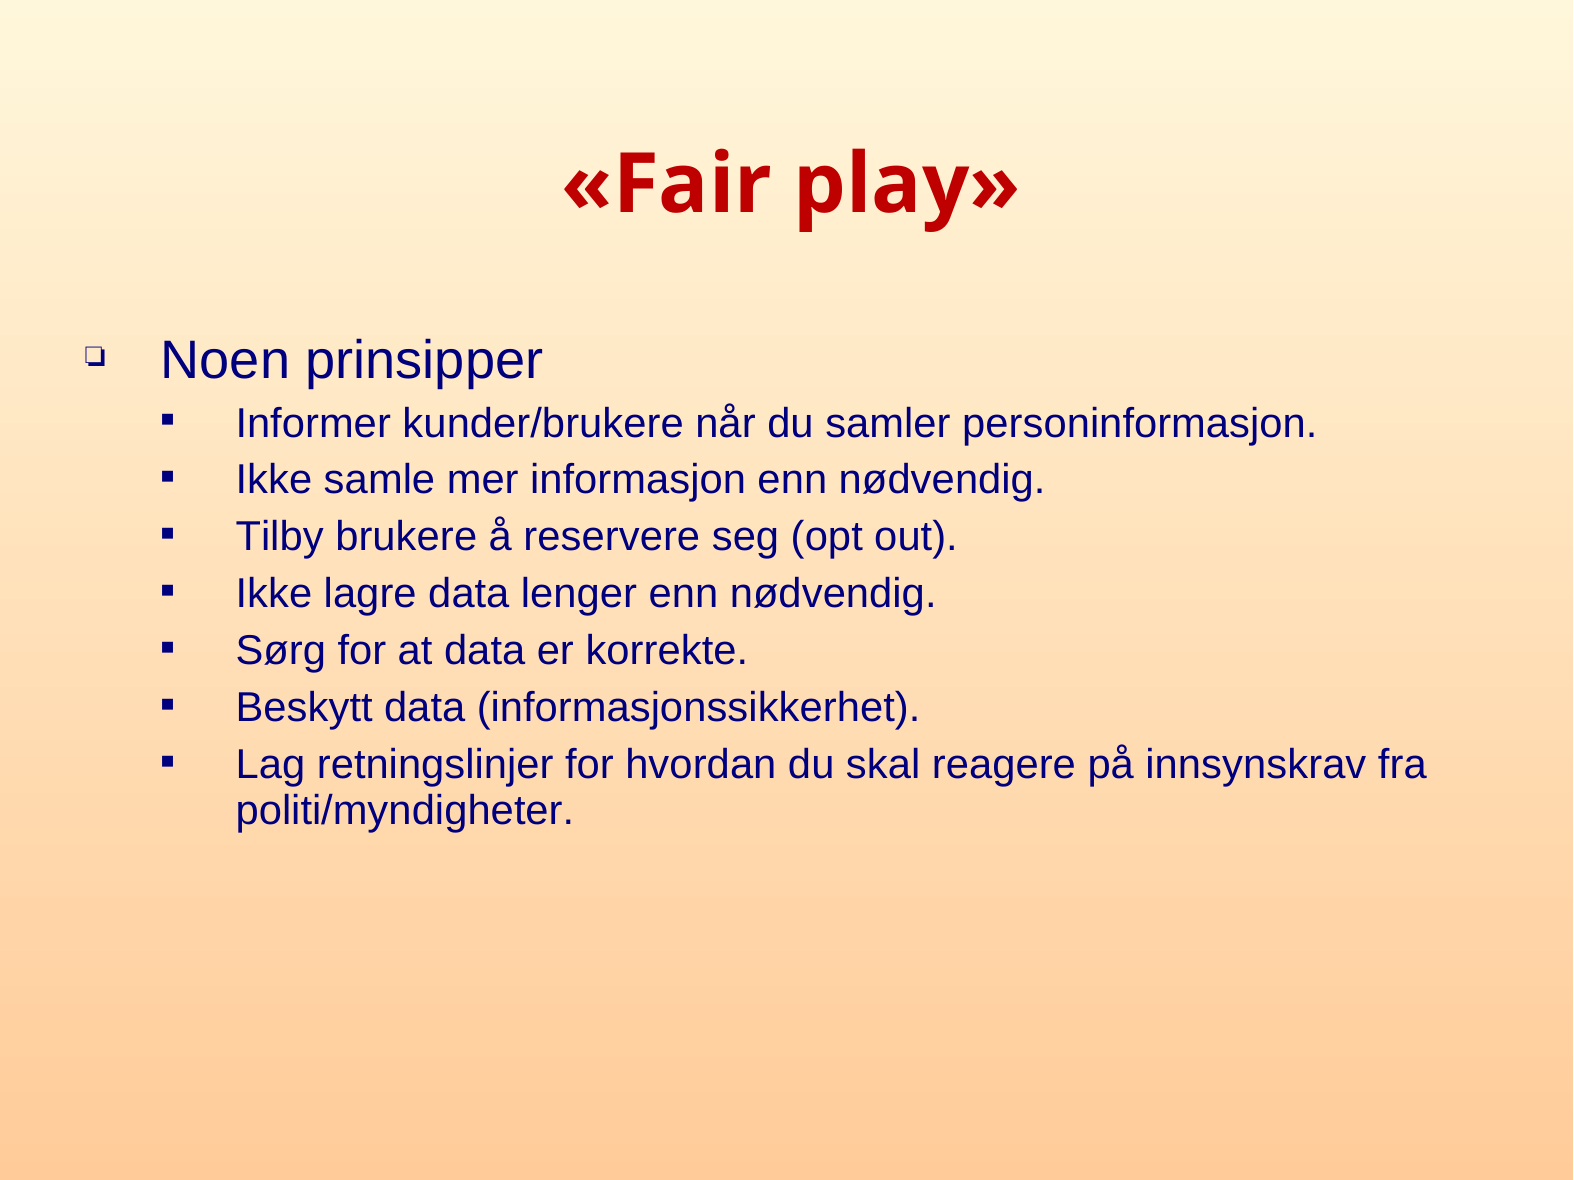

# «Fair play»
Noen prinsipper
Informer kunder/brukere når du samler personinformasjon.
Ikke samle mer informasjon enn nødvendig.
Tilby brukere å reservere seg (opt out).
Ikke lagre data lenger enn nødvendig.
Sørg for at data er korrekte.
Beskytt data (informasjonssikkerhet).
Lag retningslinjer for hvordan du skal reagere på innsynskrav fra politi/myndigheter.